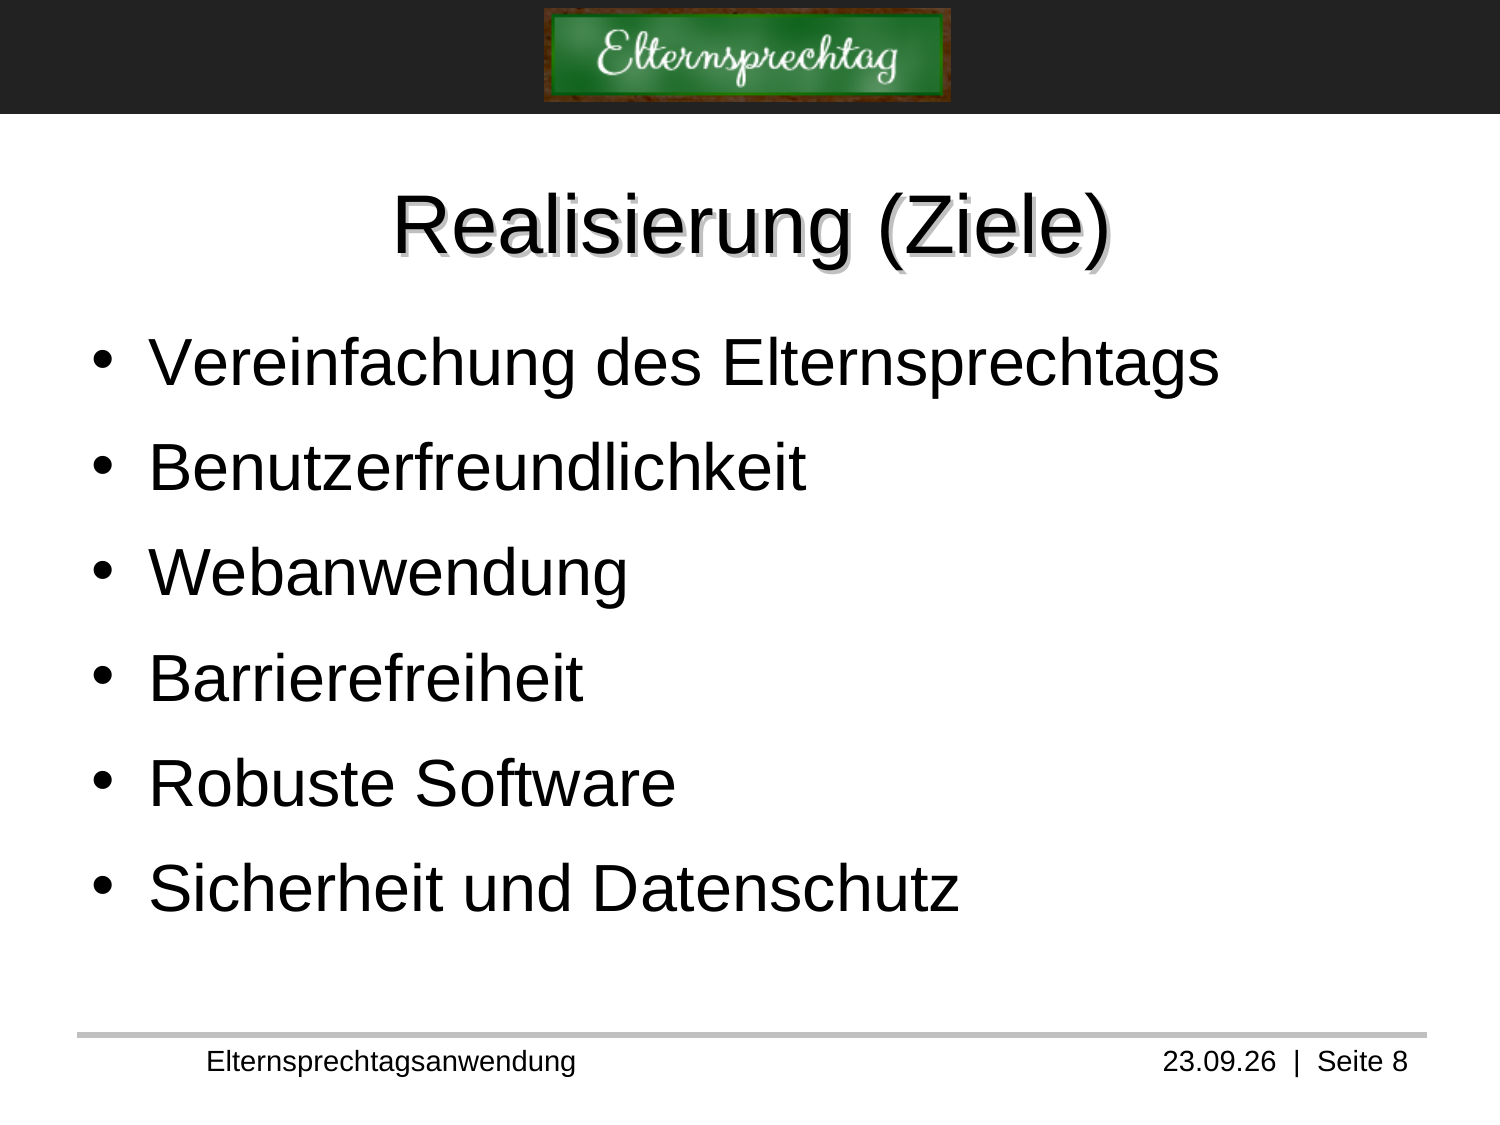

# Realisierung (Ziele)
Vereinfachung des Elternsprechtags
Benutzerfreundlichkeit
Webanwendung
Barrierefreiheit
Robuste Software
Sicherheit und Datenschutz